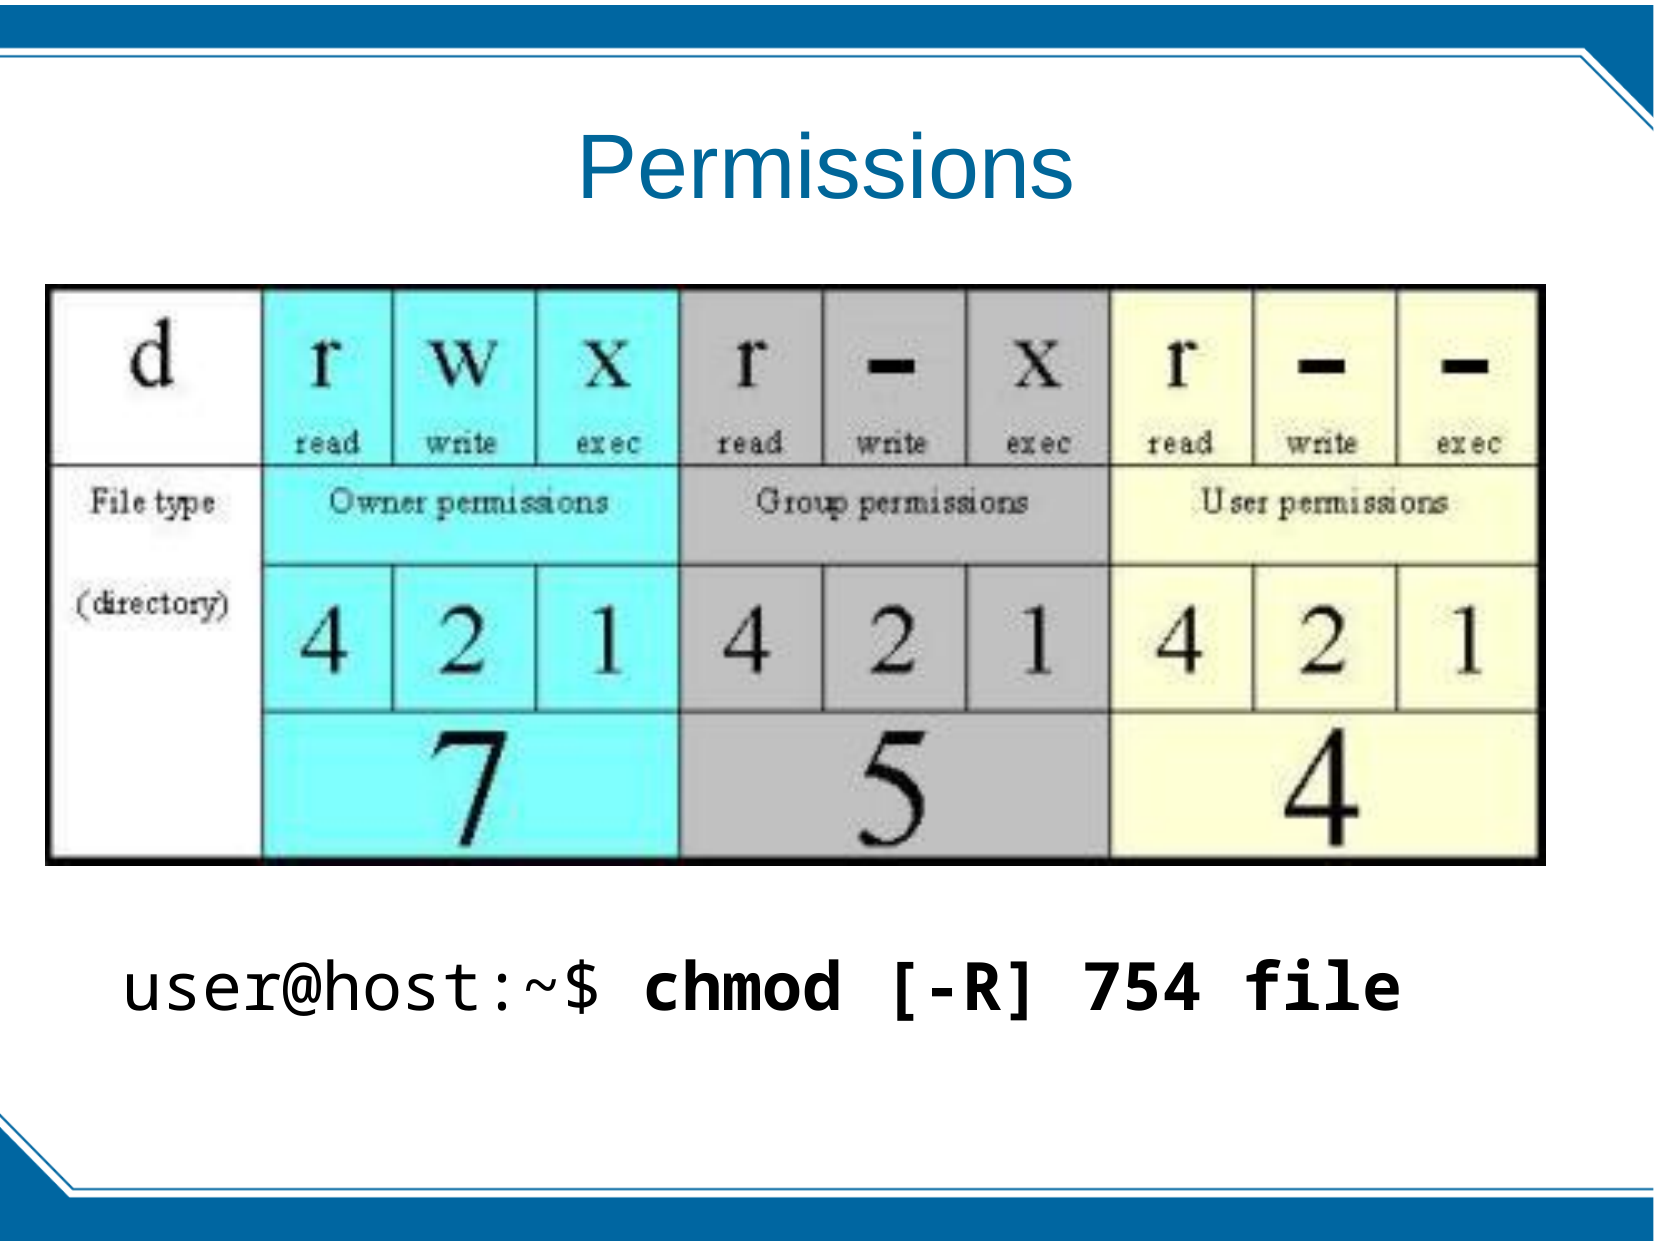

# Permissions
user@host:~$ chmod [-R] 754 file